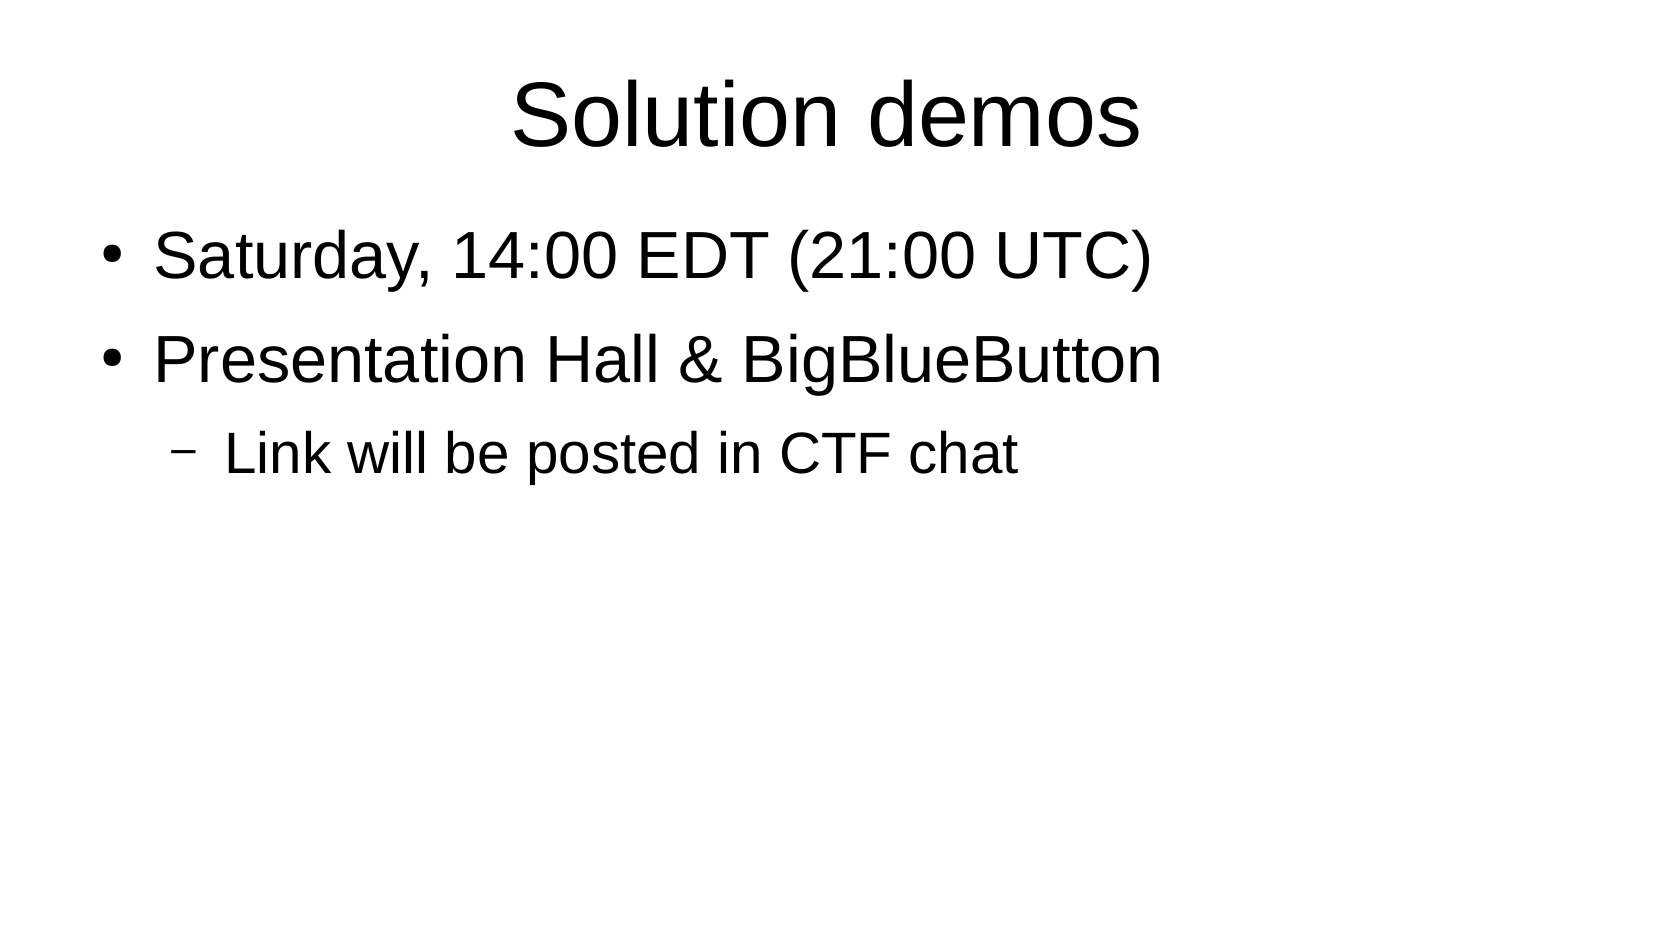

# Solution demos
Saturday, 14:00 EDT (21:00 UTC)
Presentation Hall & BigBlueButton
Link will be posted in CTF chat